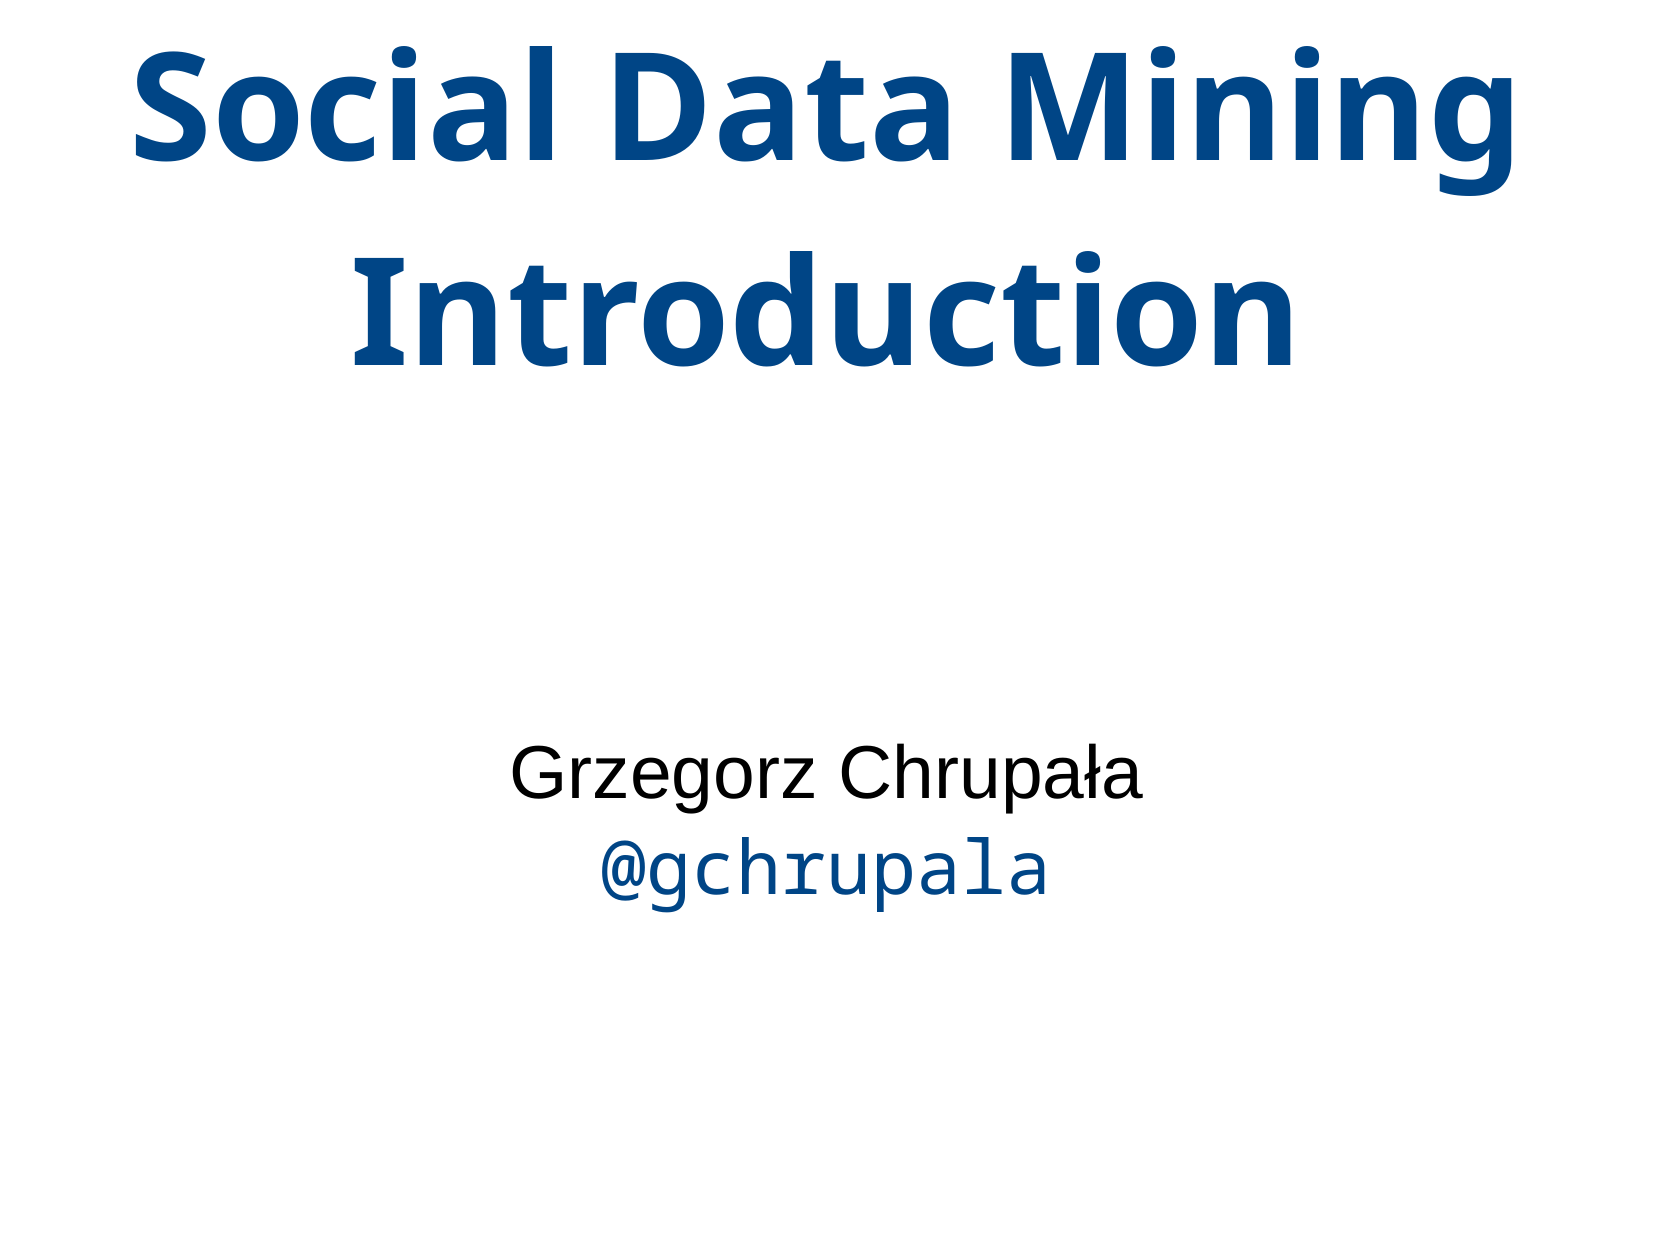

# Social Data Mining Introduction
Grzegorz Chrupała
@gchrupala